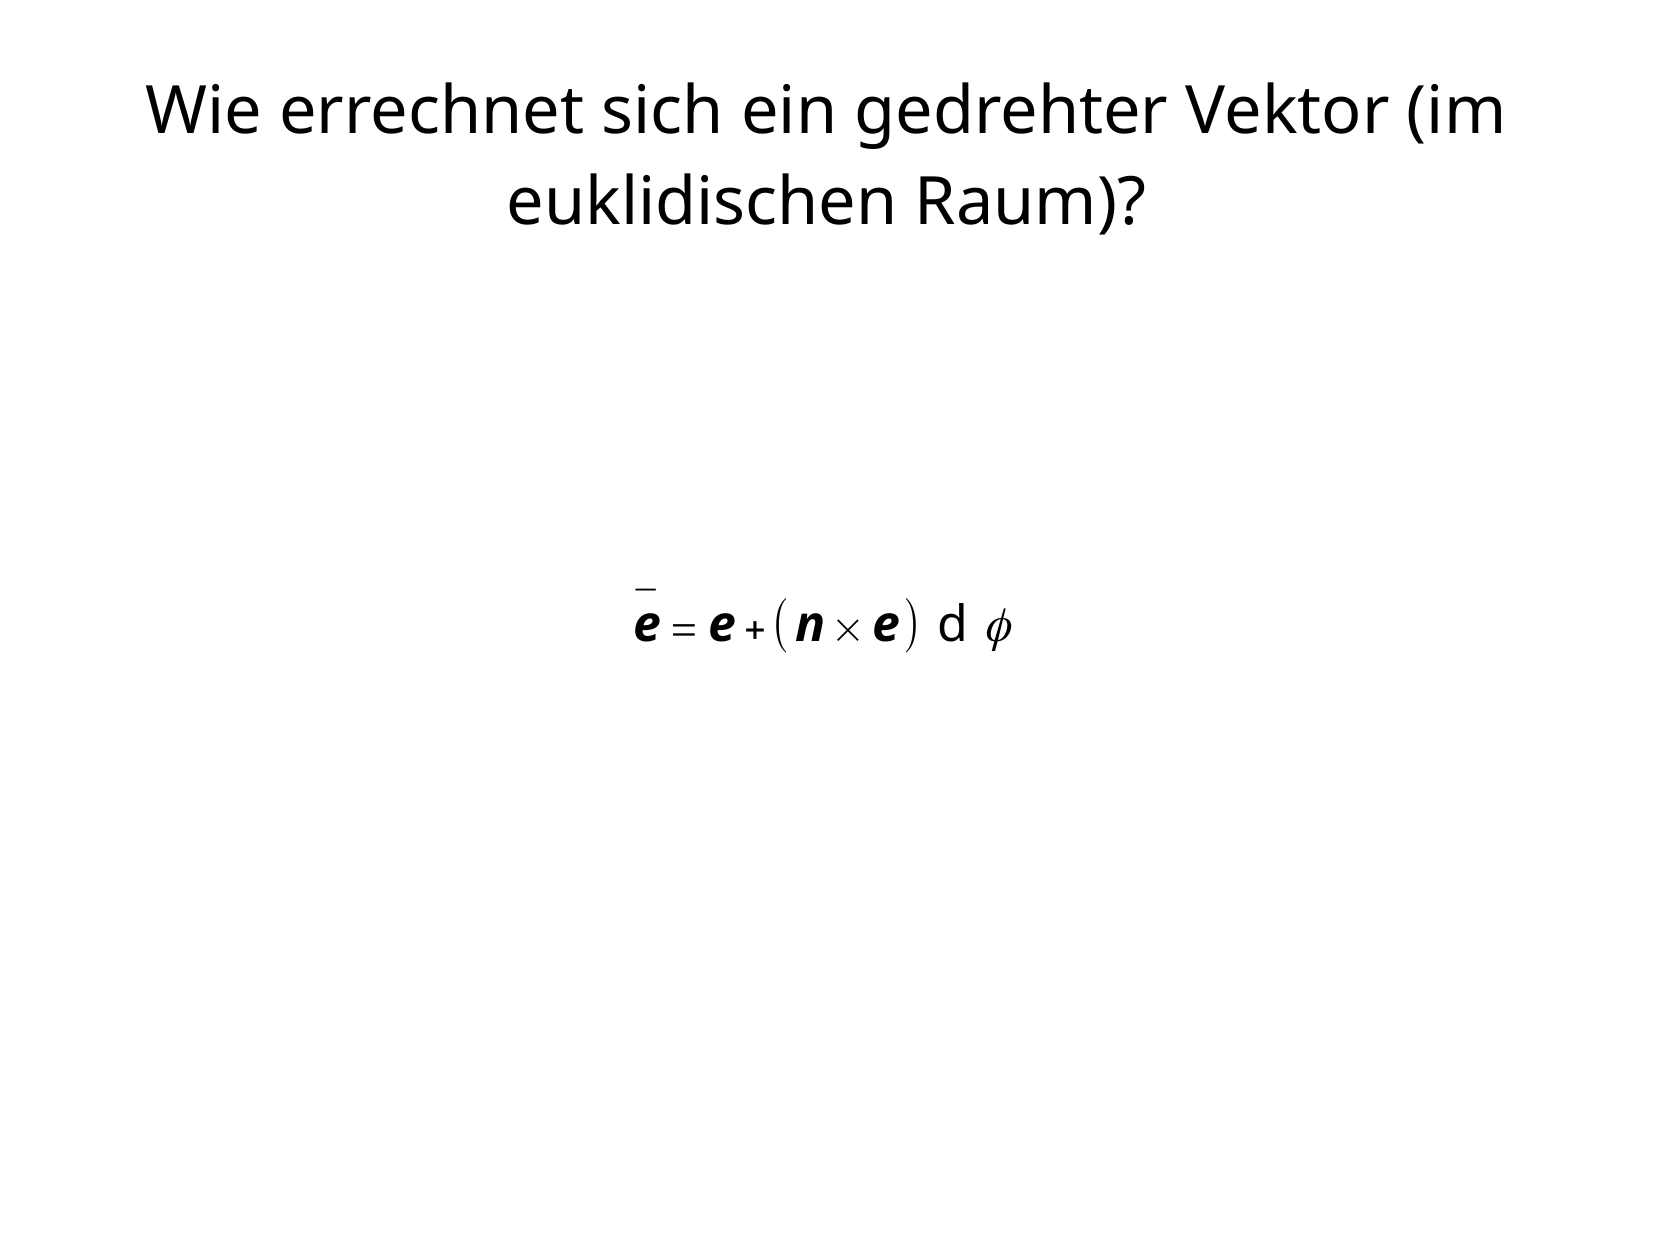

# Wie errechnet sich ein gedrehter Vektor (im euklidischen Raum)?